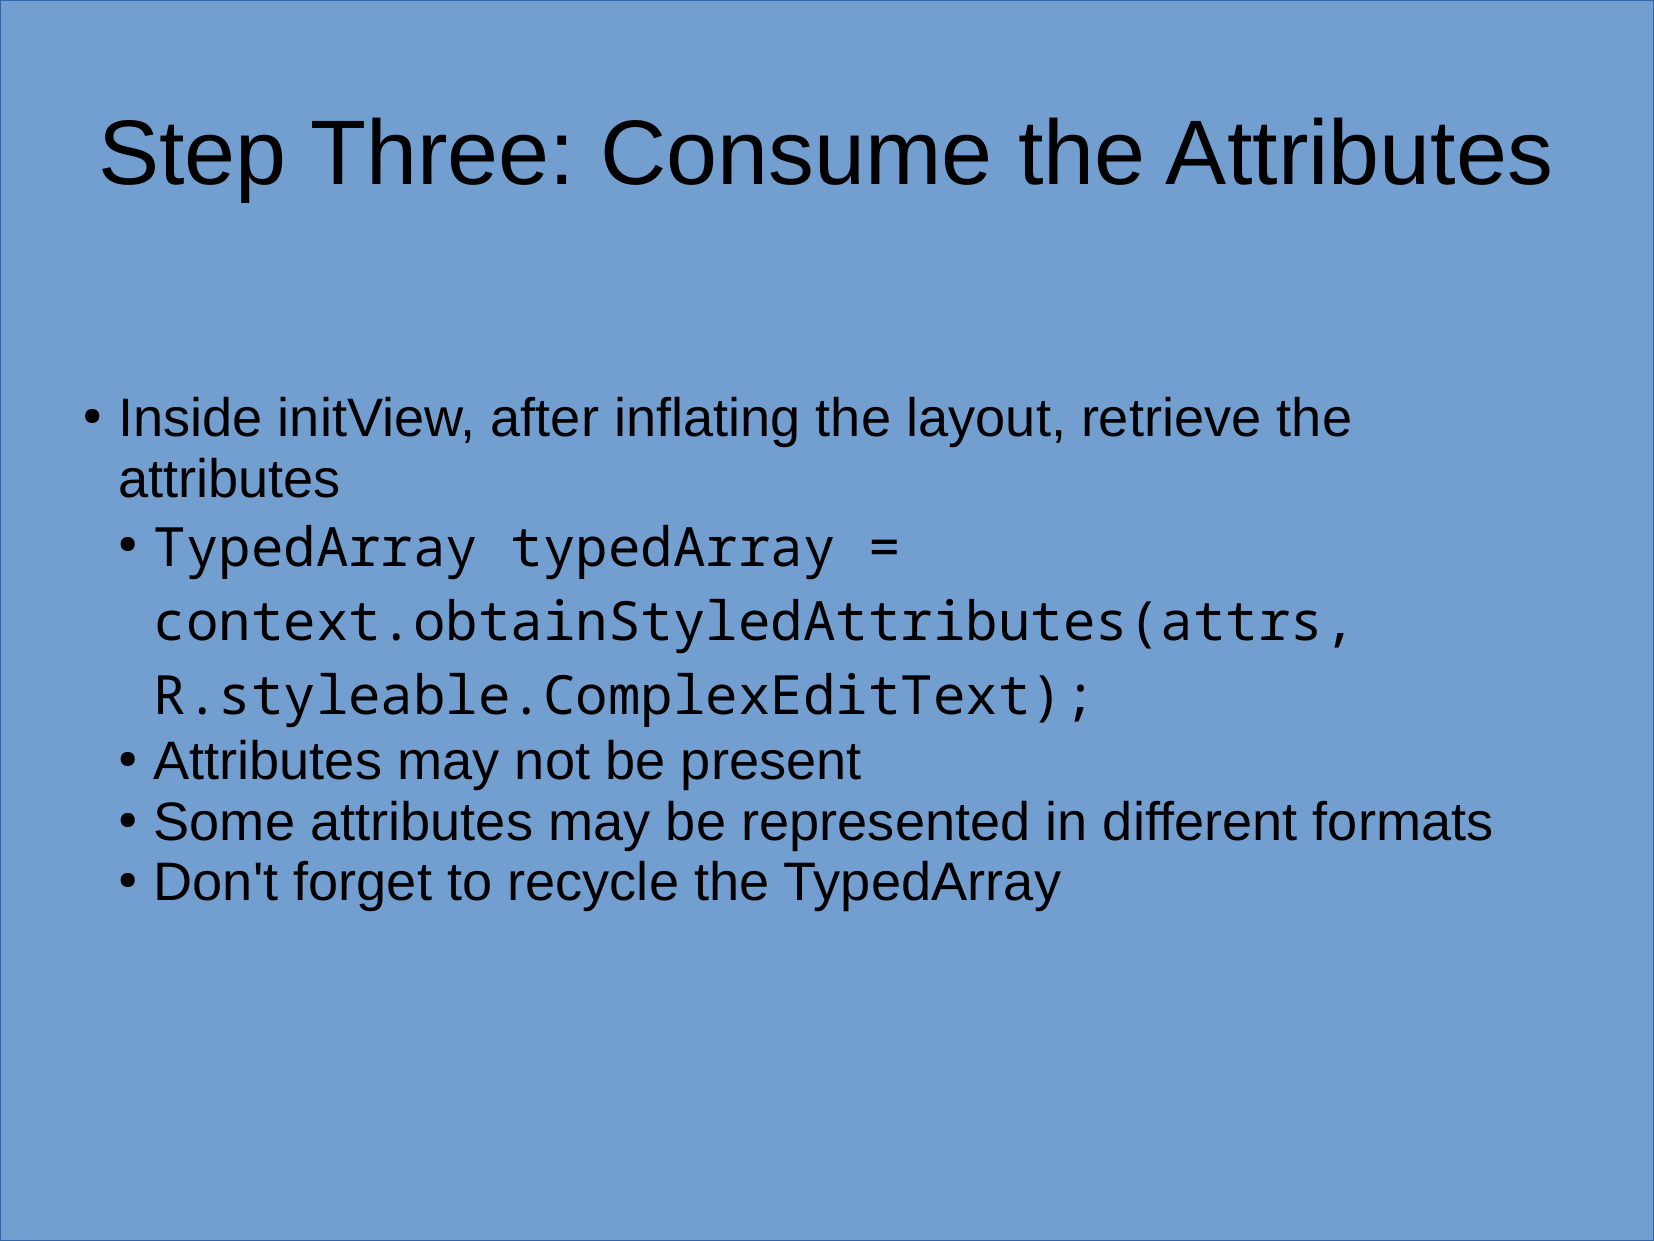

# Step Three: Consume the Attributes
Inside initView, after inflating the layout, retrieve the attributes
TypedArray typedArray = context.obtainStyledAttributes(attrs, R.styleable.ComplexEditText);
Attributes may not be present
Some attributes may be represented in different formats
Don't forget to recycle the TypedArray